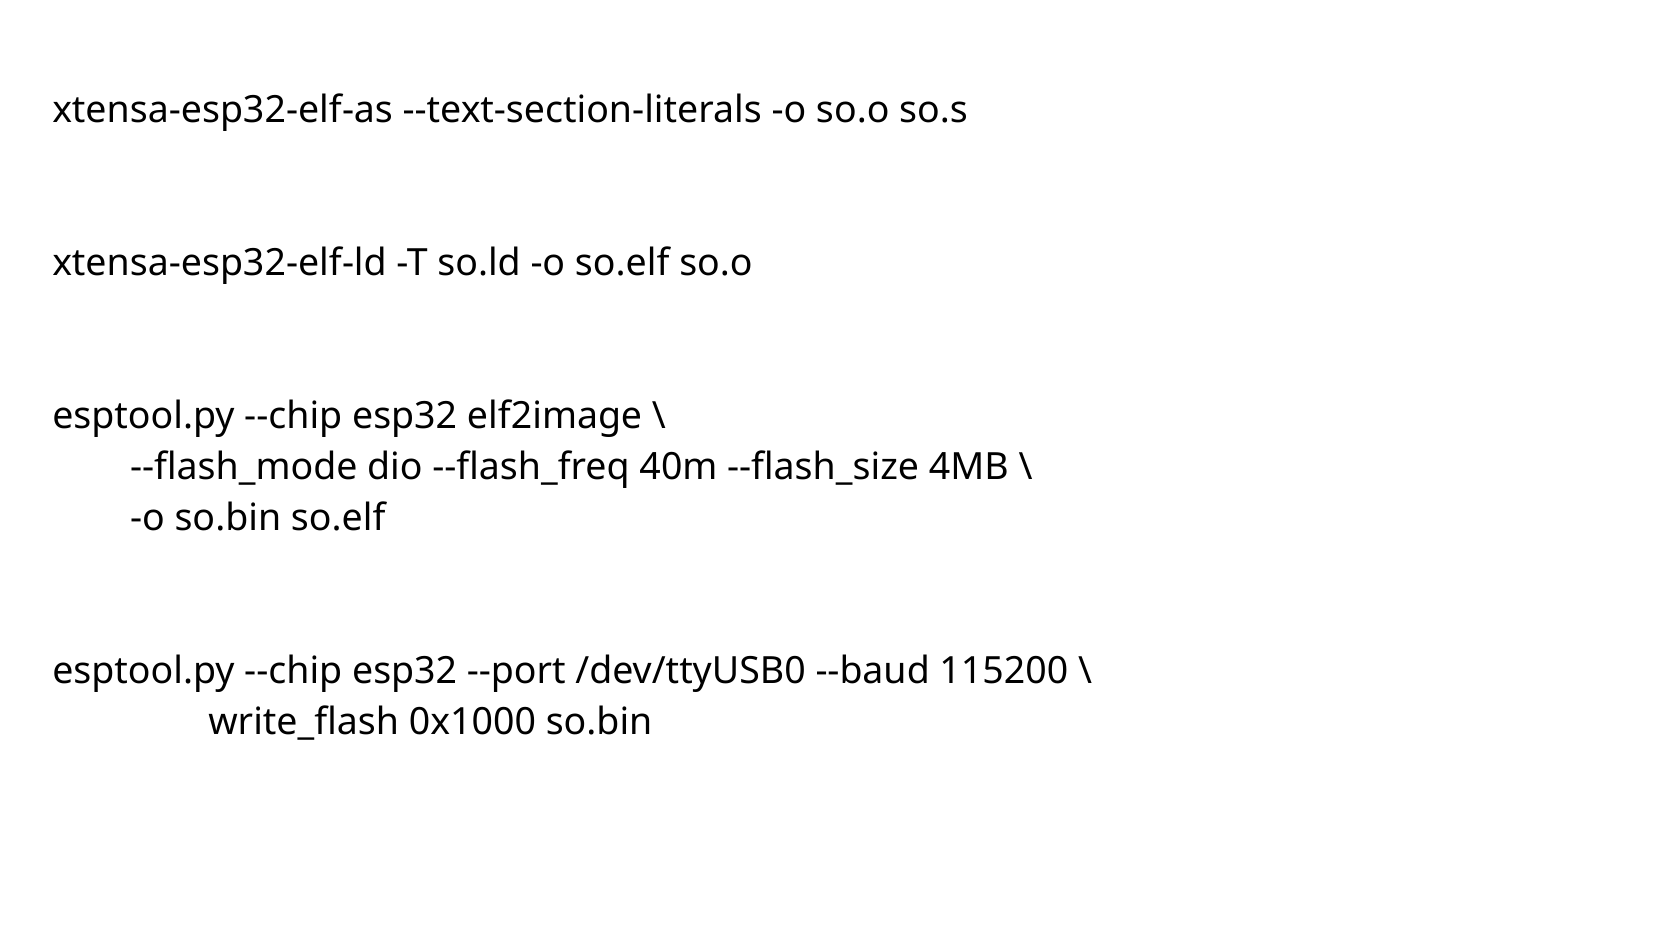

xtensa-esp32-elf-as --text-section-literals -o so.o so.s
xtensa-esp32-elf-ld -T so.ld -o so.elf so.o
esptool.py --chip esp32 elf2image \
 --flash_mode dio --flash_freq 40m --flash_size 4MB \
 -o so.bin so.elf
esptool.py --chip esp32 --port /dev/ttyUSB0 --baud 115200 \
 write_flash 0x1000 so.bin